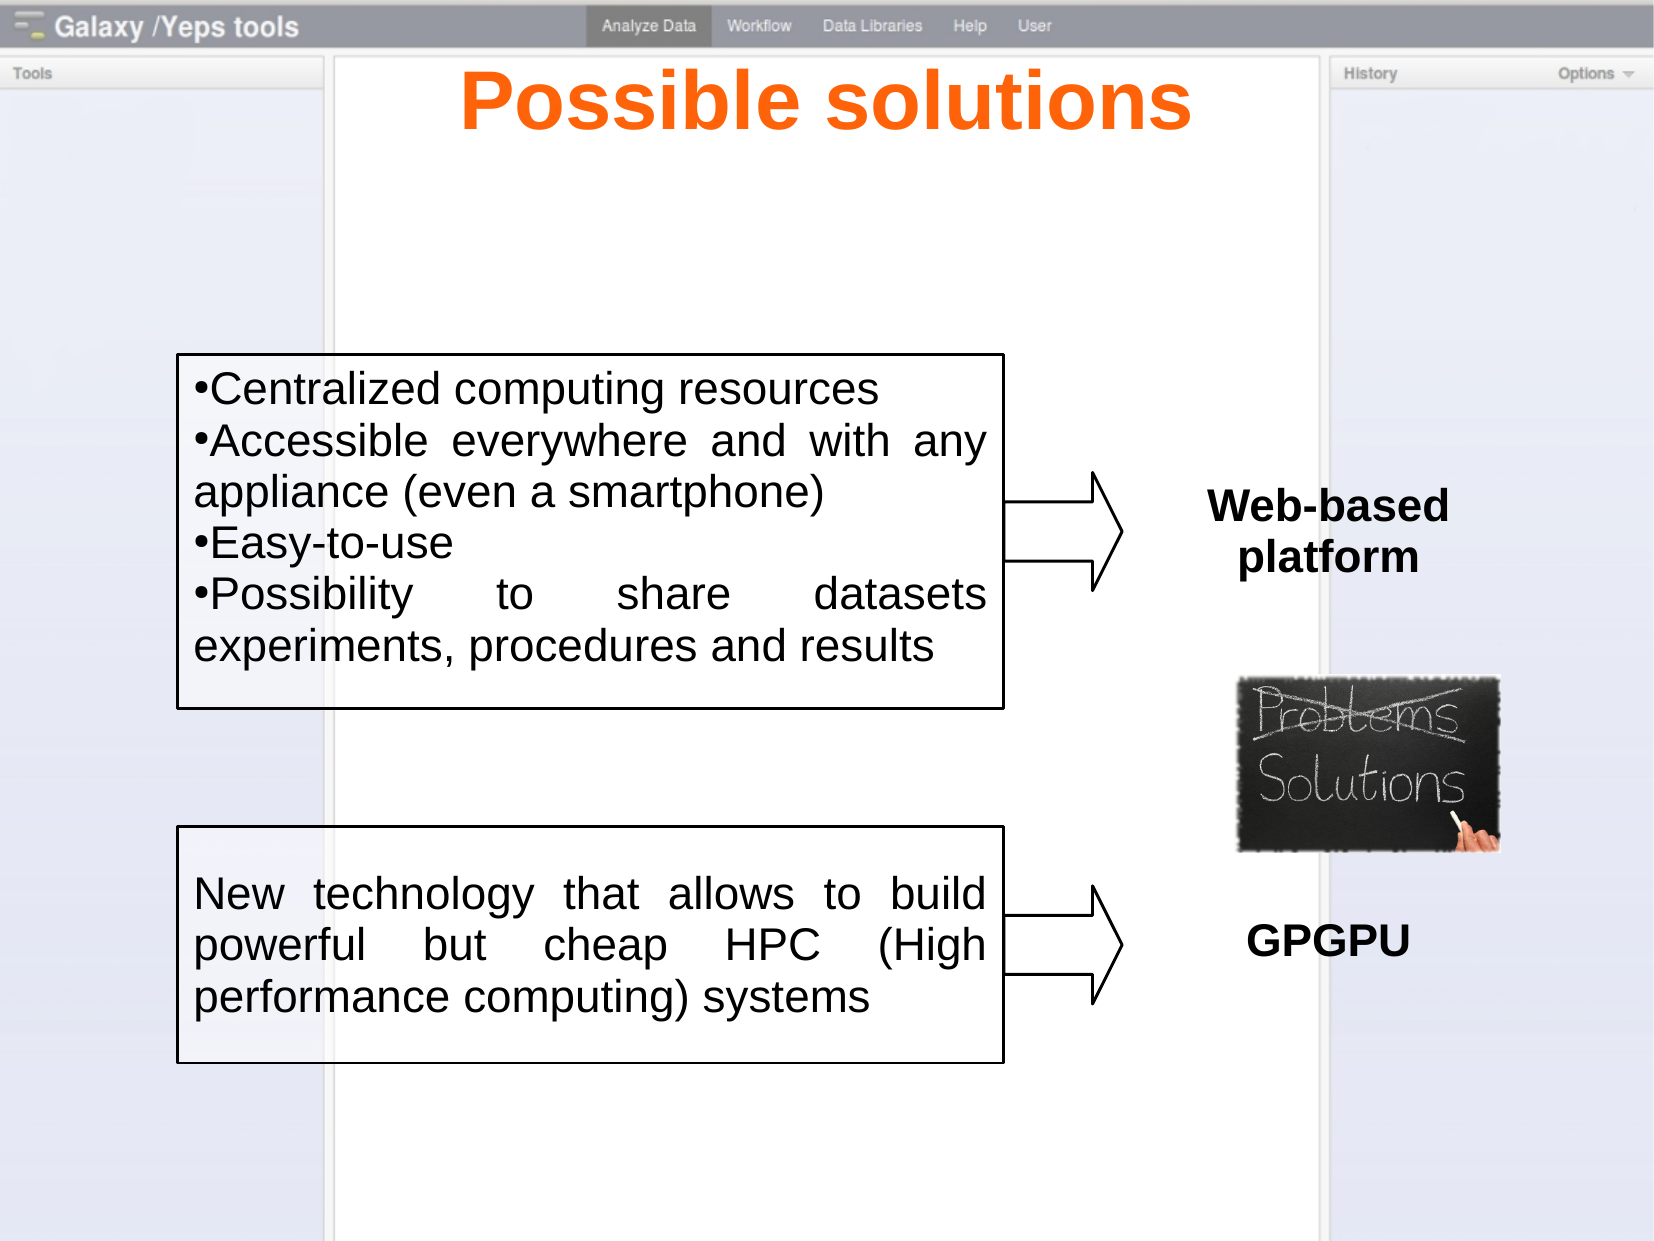

# Possible solutions
Centralized computing resources
Accessible everywhere and with any appliance (even a smartphone)
Easy-to-use
Possibility to share datasets experiments, procedures and results
Web-based platform
New technology that allows to build powerful but cheap HPC (High performance computing) systems
GPGPU